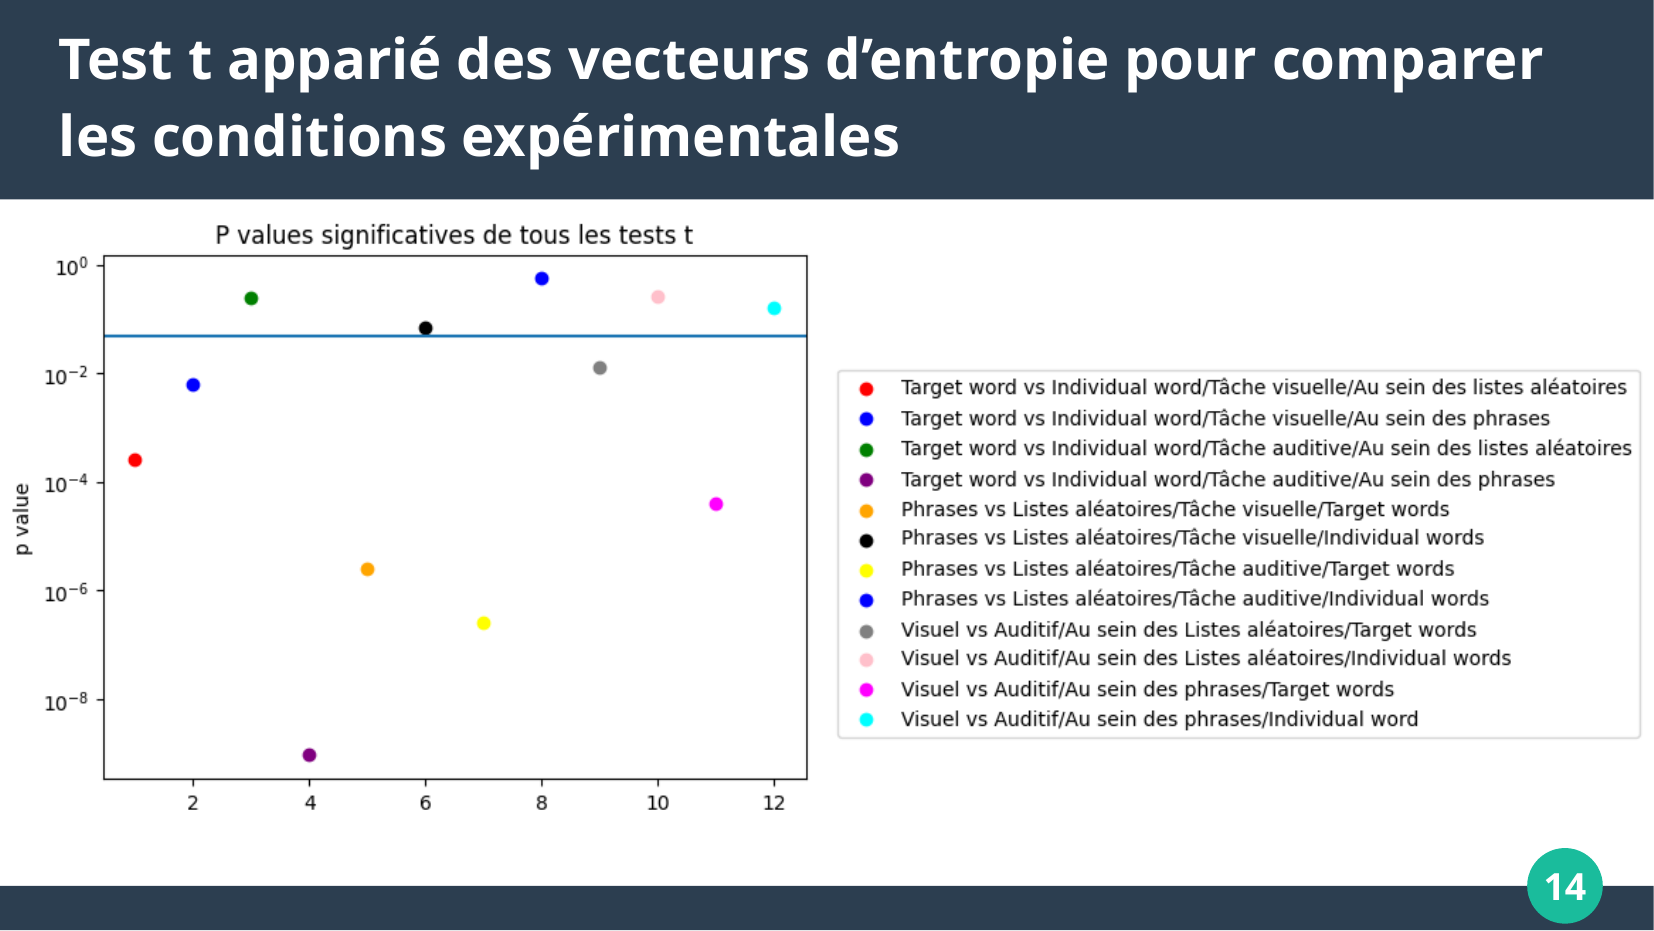

# Test t apparié des vecteurs d’entropie pour comparer les conditions expérimentales